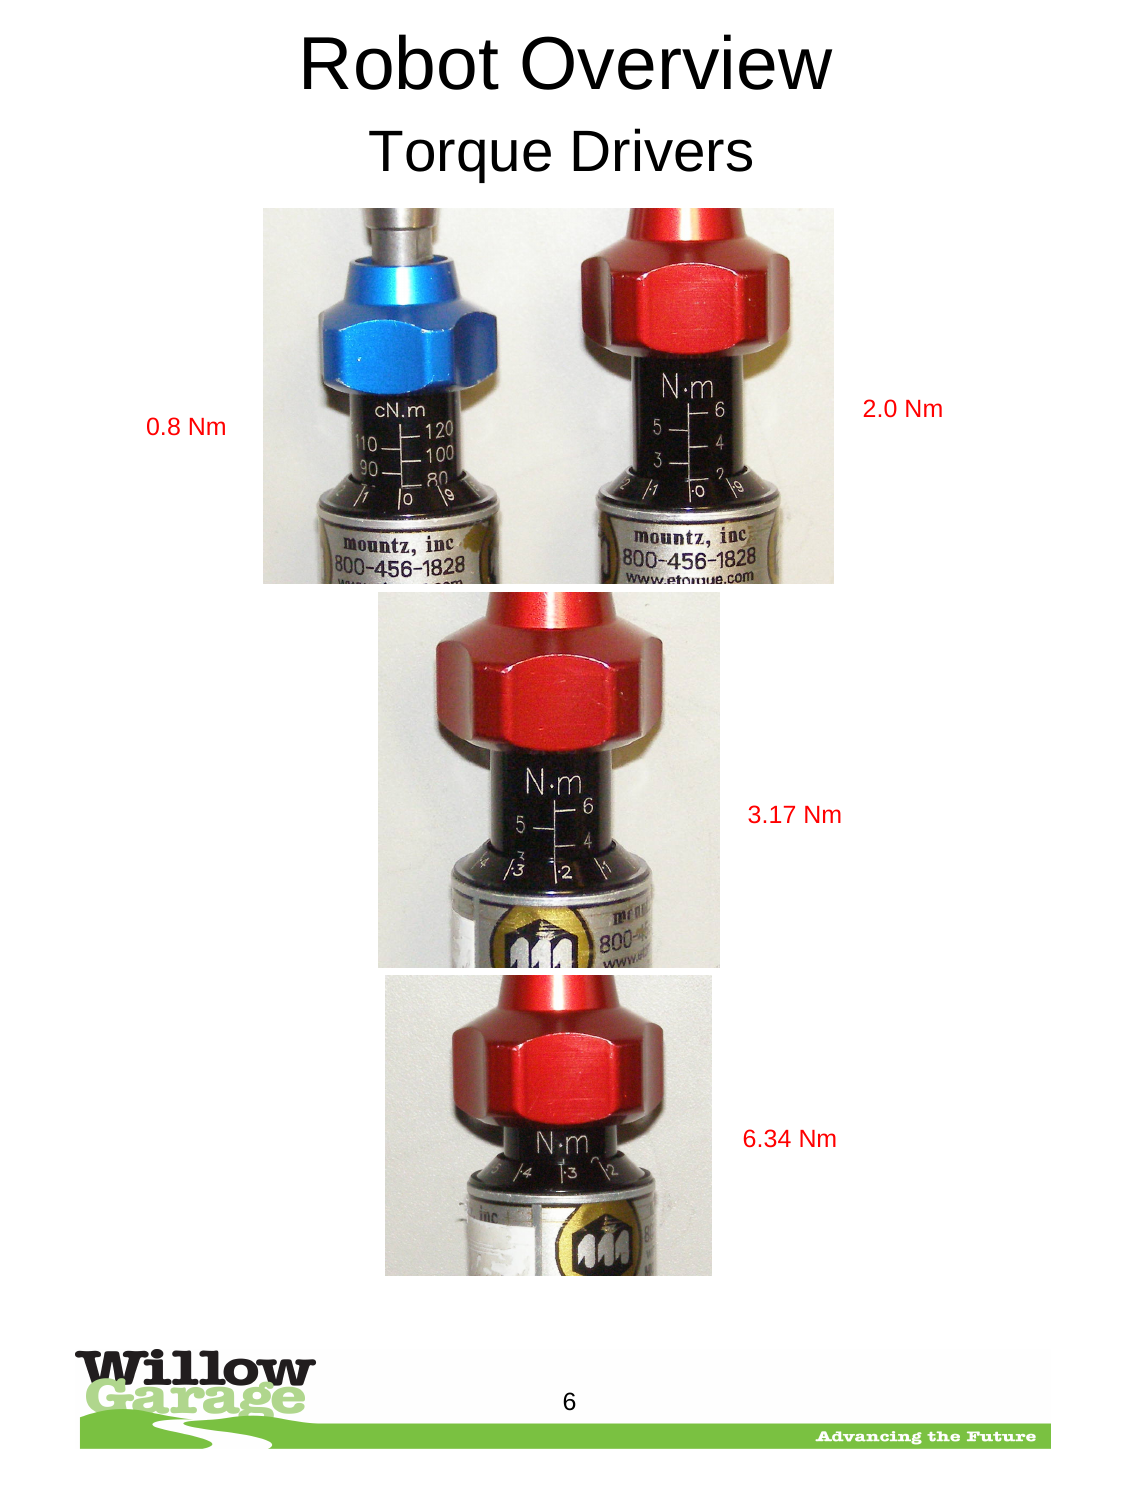

# Robot Overview
Torque Drivers
2.0 Nm
0.8 Nm
3.17 Nm
6.34 Nm
6